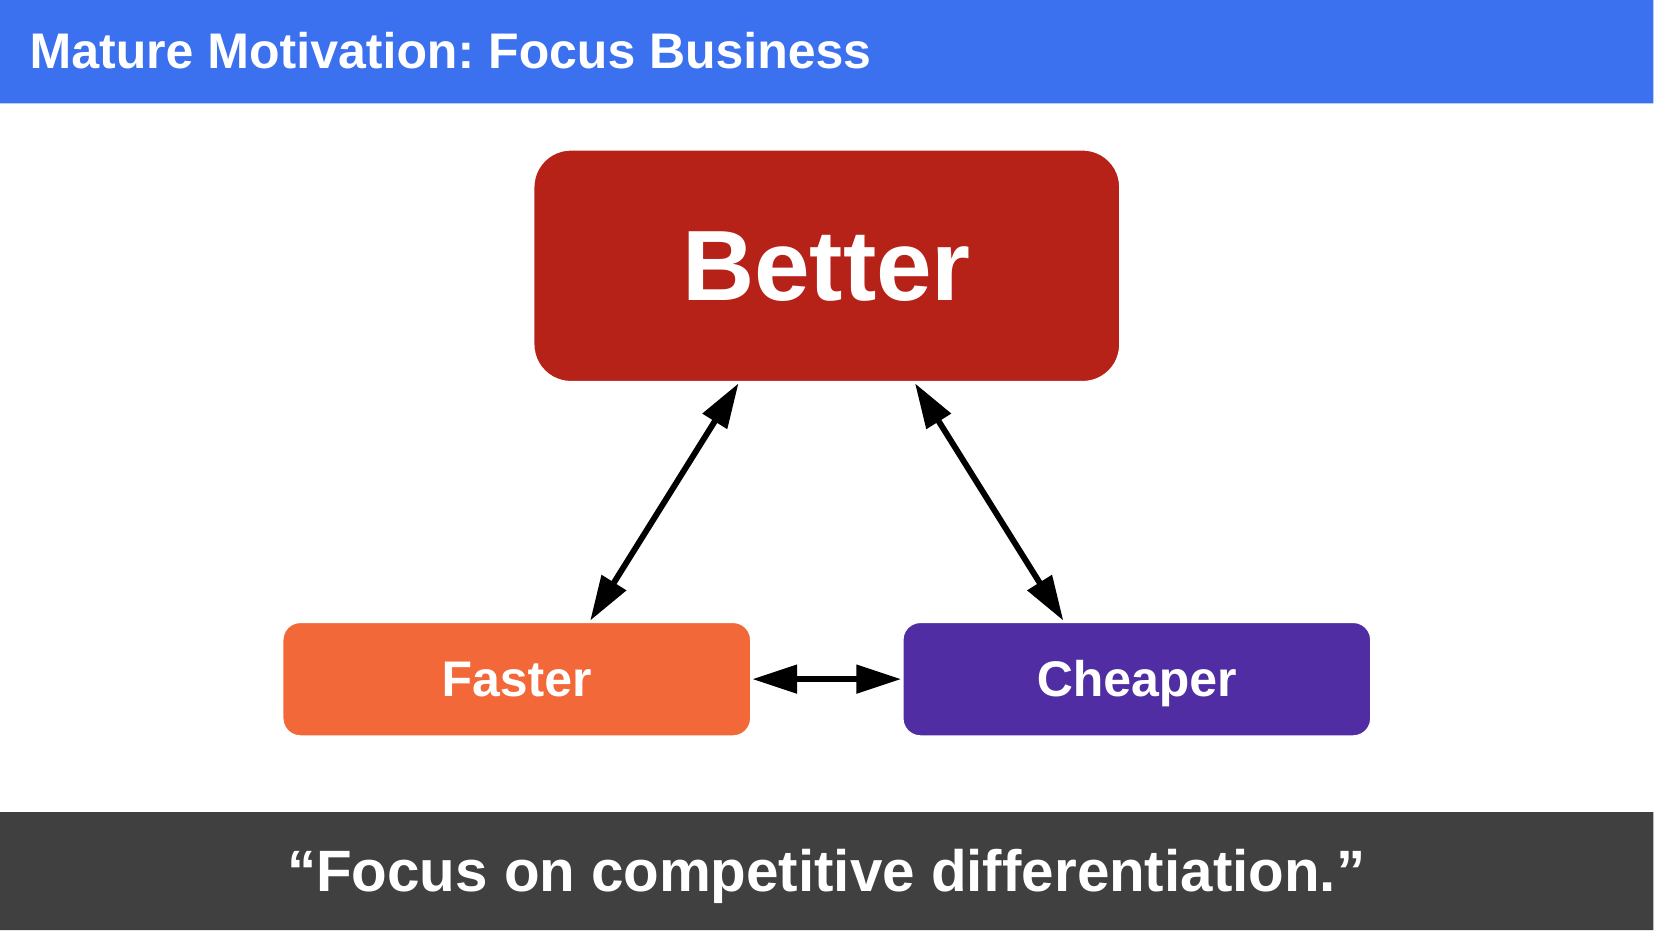

# Mature Motivation: Focus Business
Better
Faster
Cheaper
“Focus on competitive differentiation.”
Free / Libre and Open Source Software
8
© 2019 Dirk Riehle - All Rights Reserved